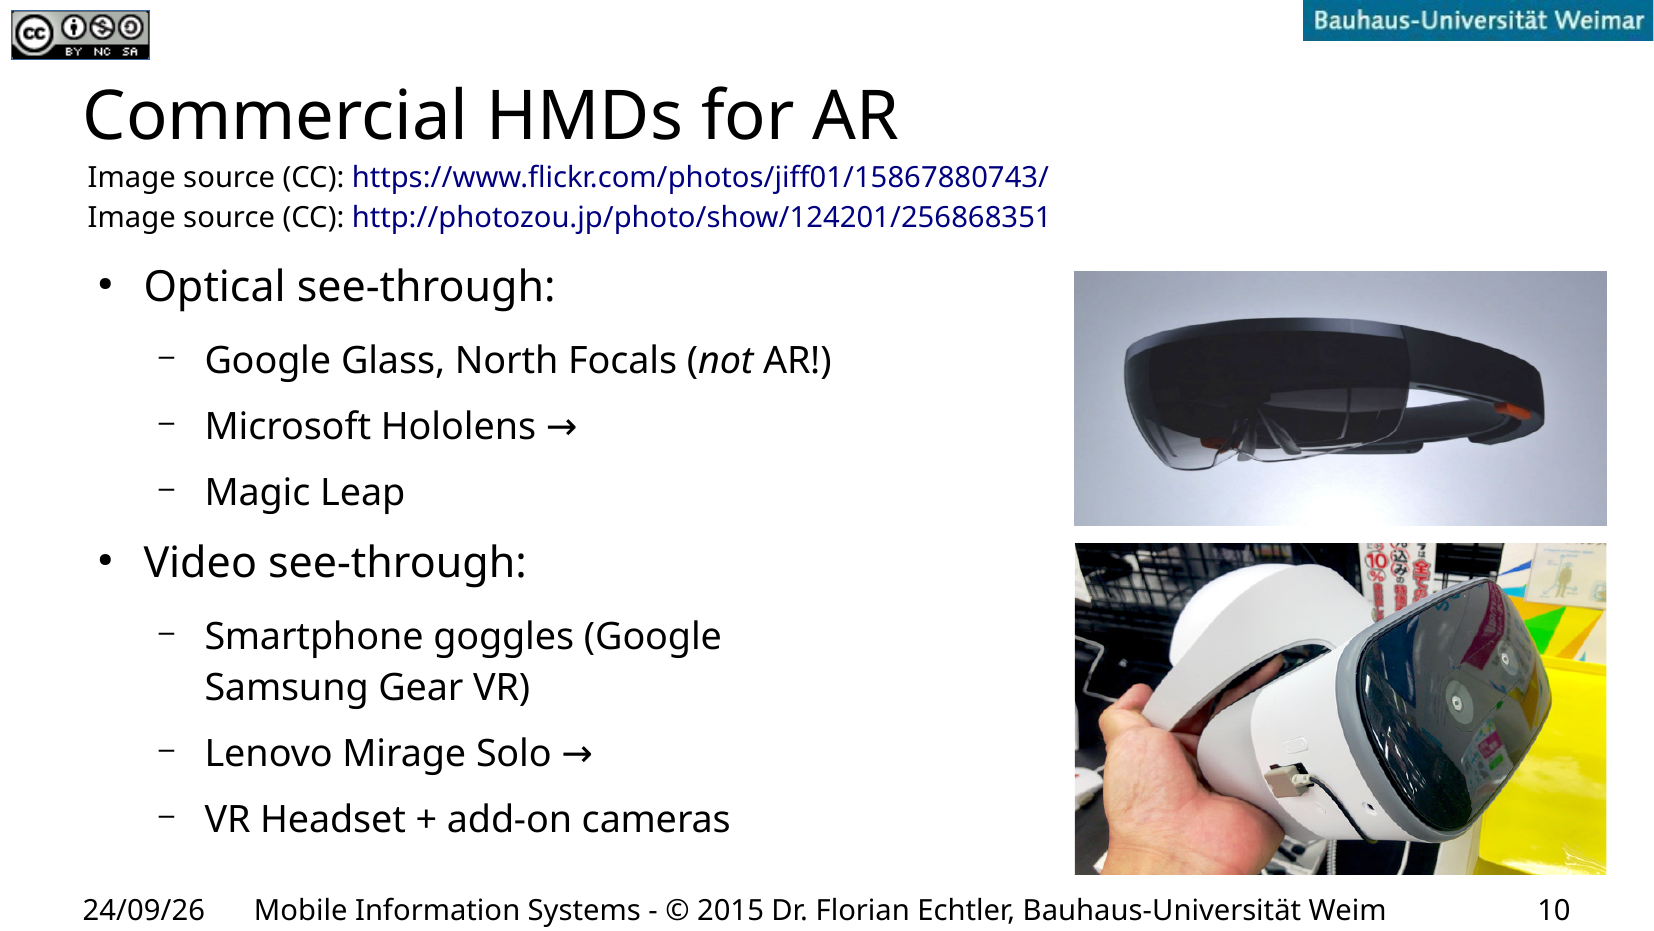

# Commercial HMDs for AR
Image source (CC): https://www.flickr.com/photos/jiff01/15867880743/
Image source (CC): http://photozou.jp/photo/show/124201/256868351
Optical see-through:
Google Glass, North Focals (not AR!)
Microsoft Hololens →
Magic Leap
Video see-through:
Smartphone goggles (Google Cardboard, Samsung Gear VR)
Lenovo Mirage Solo →
VR Headset + add-on cameras
Mobile Information Systems - © 2015 Dr. Florian Echtler, Bauhaus-Universität Weimar
10